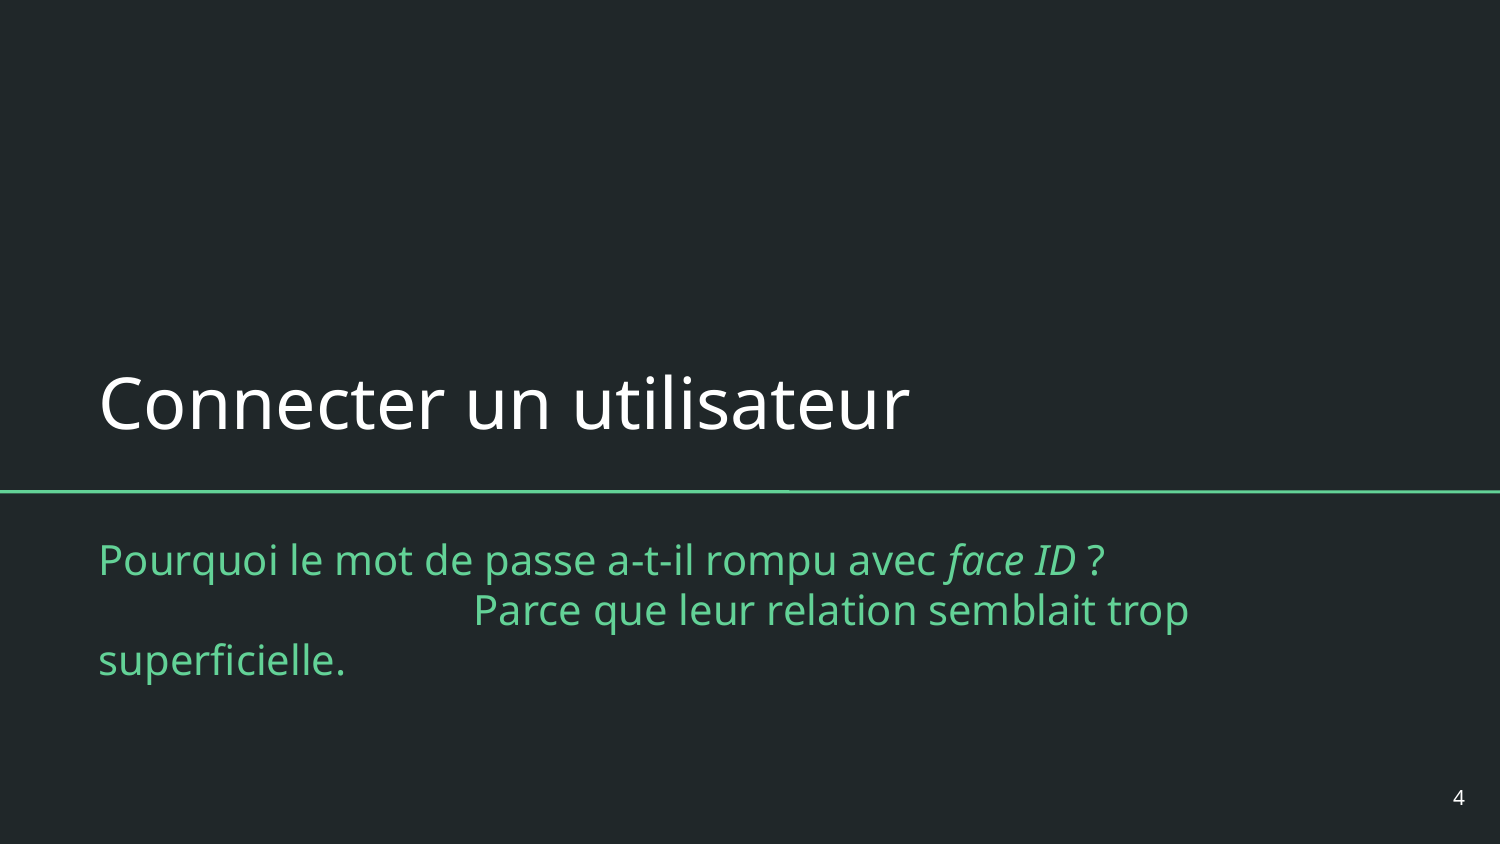

# Connecter un utilisateur
Pourquoi le mot de passe a-t-il rompu avec face ID ?
					Parce que leur relation semblait trop superficielle.